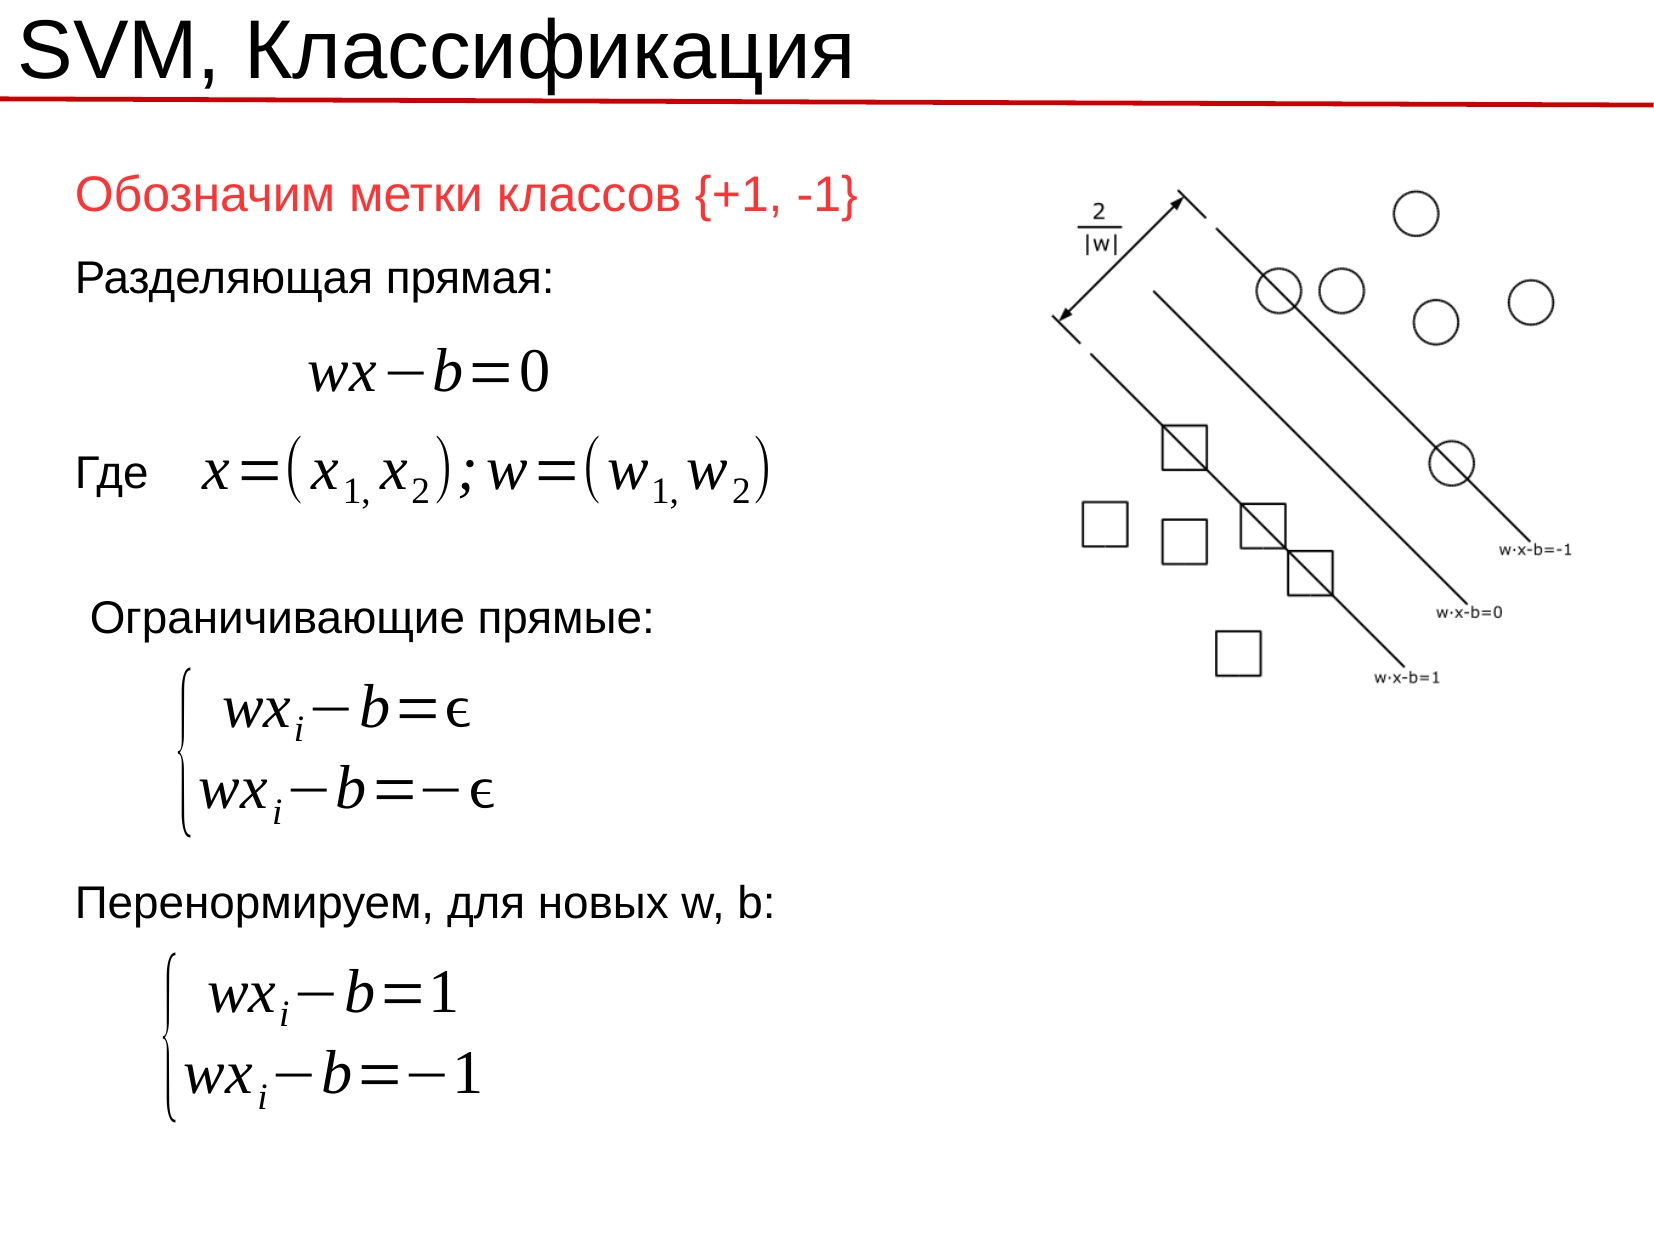

# SVM, Классификация
Обозначим метки классов {+1, -1}
Разделяющая прямая:
Тогда предсказывать можно будет так:
Где
Ограничивающие прямые:
Перенормируем, для новых w, b: